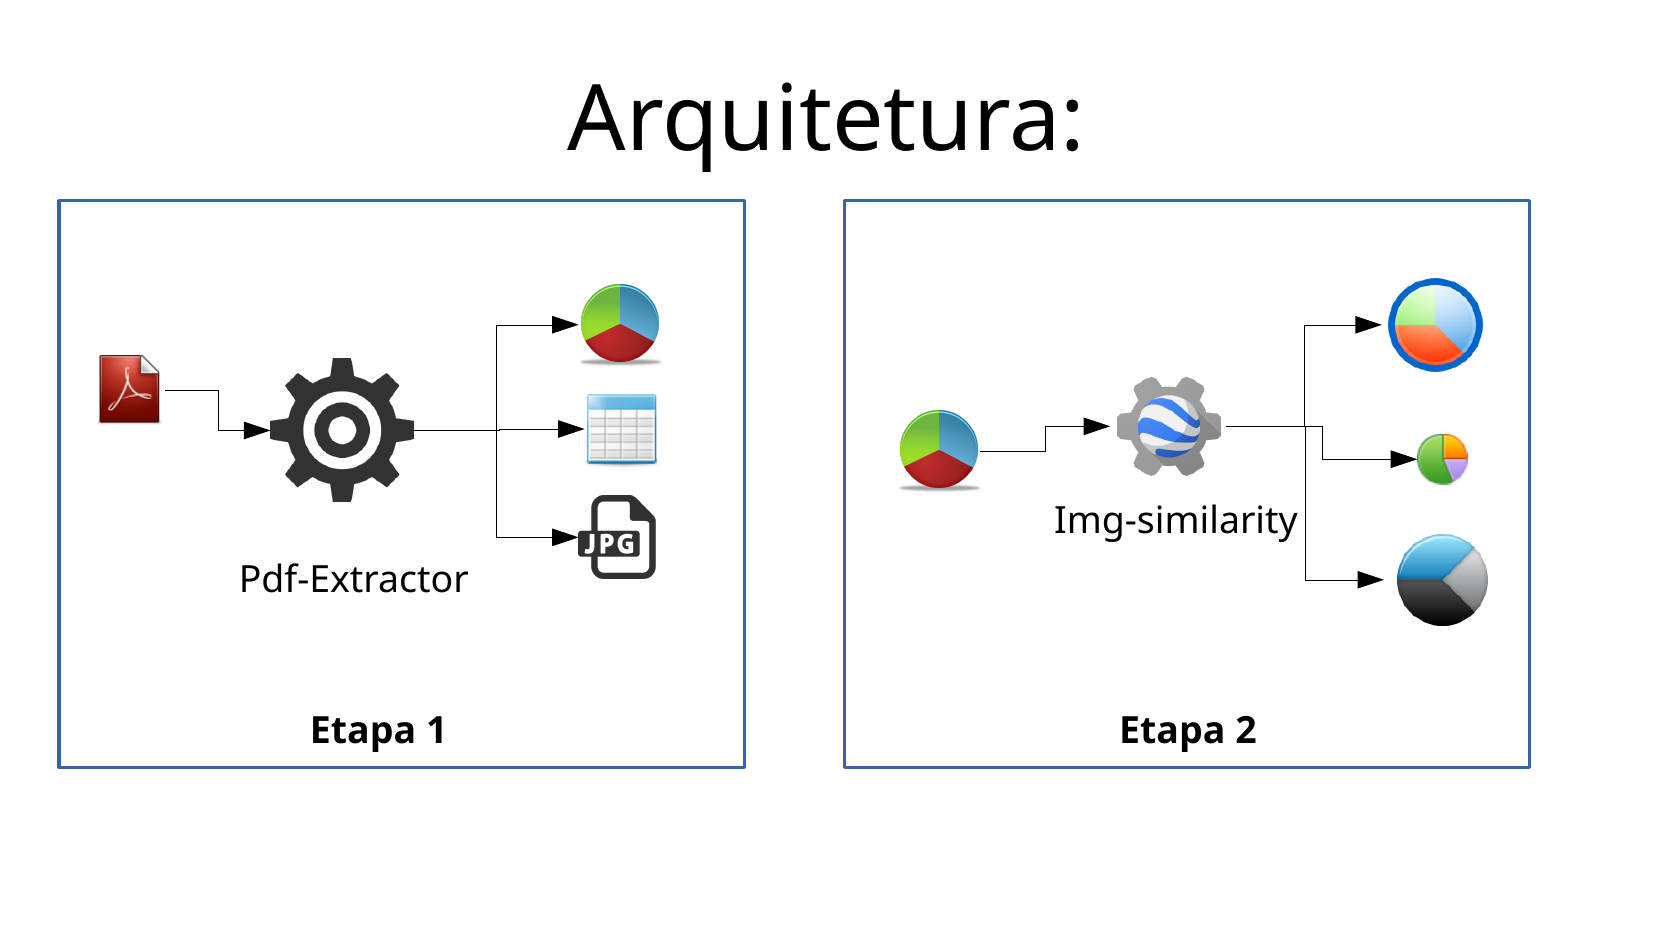

# Arquitetura:
Img-similarity
Pdf-Extractor
Etapa 1
Etapa 2